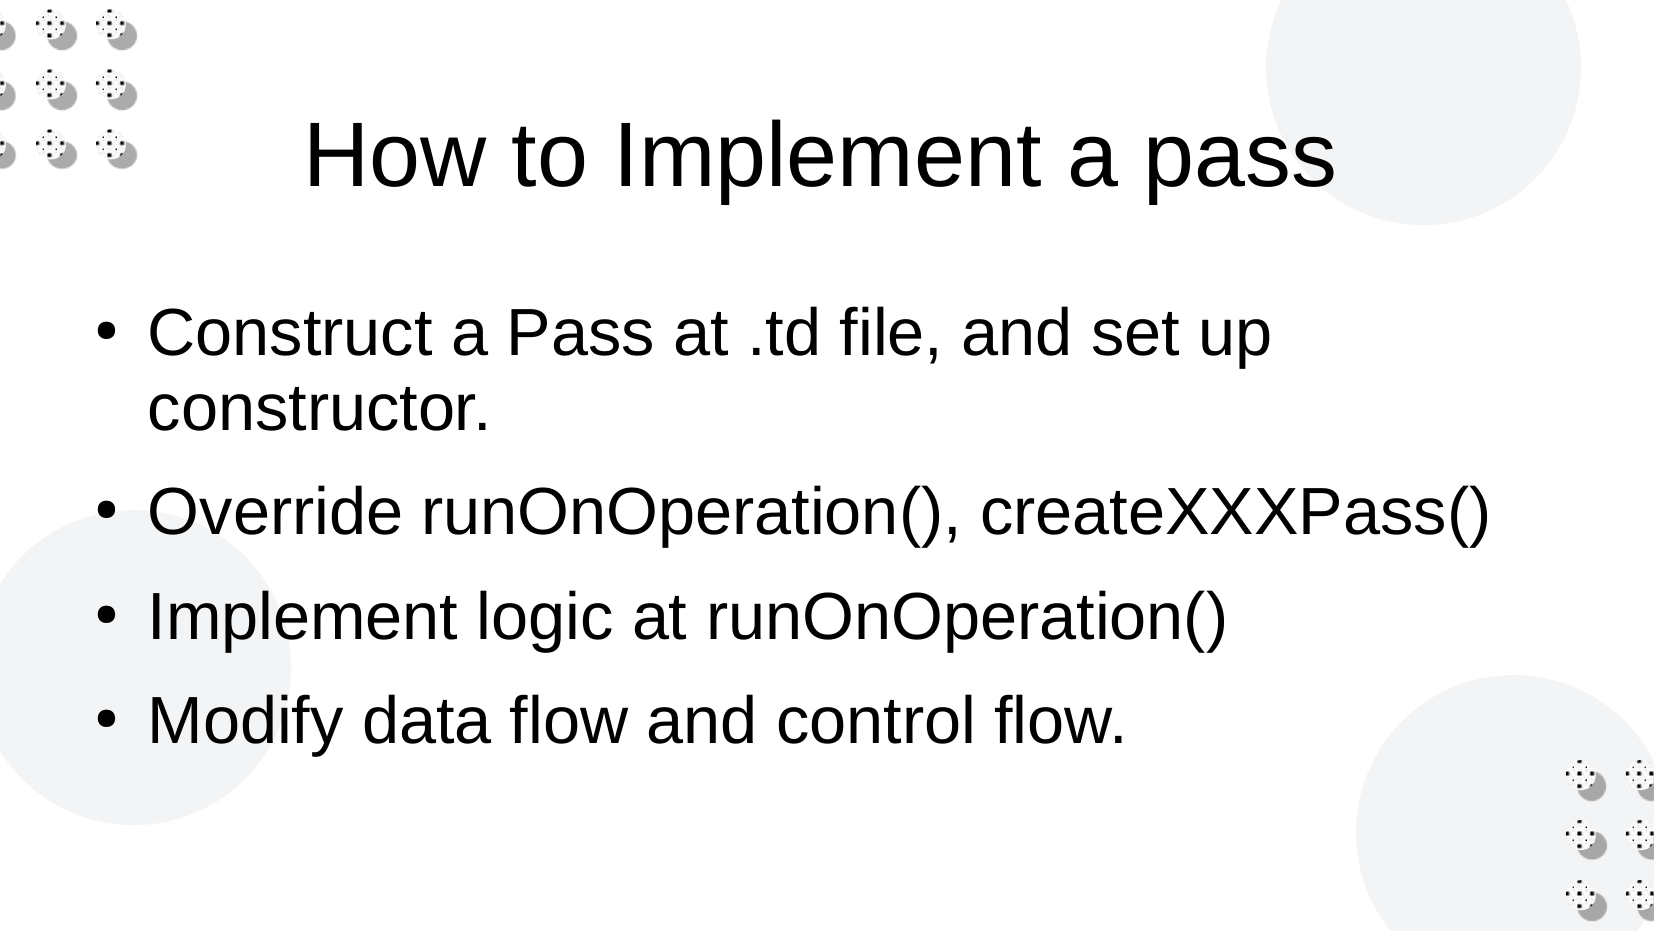

# How to Implement a pass
Construct a Pass at .td file, and set up constructor.
Override runOnOperation(), createXXXPass()
Implement logic at runOnOperation()
Modify data flow and control flow.